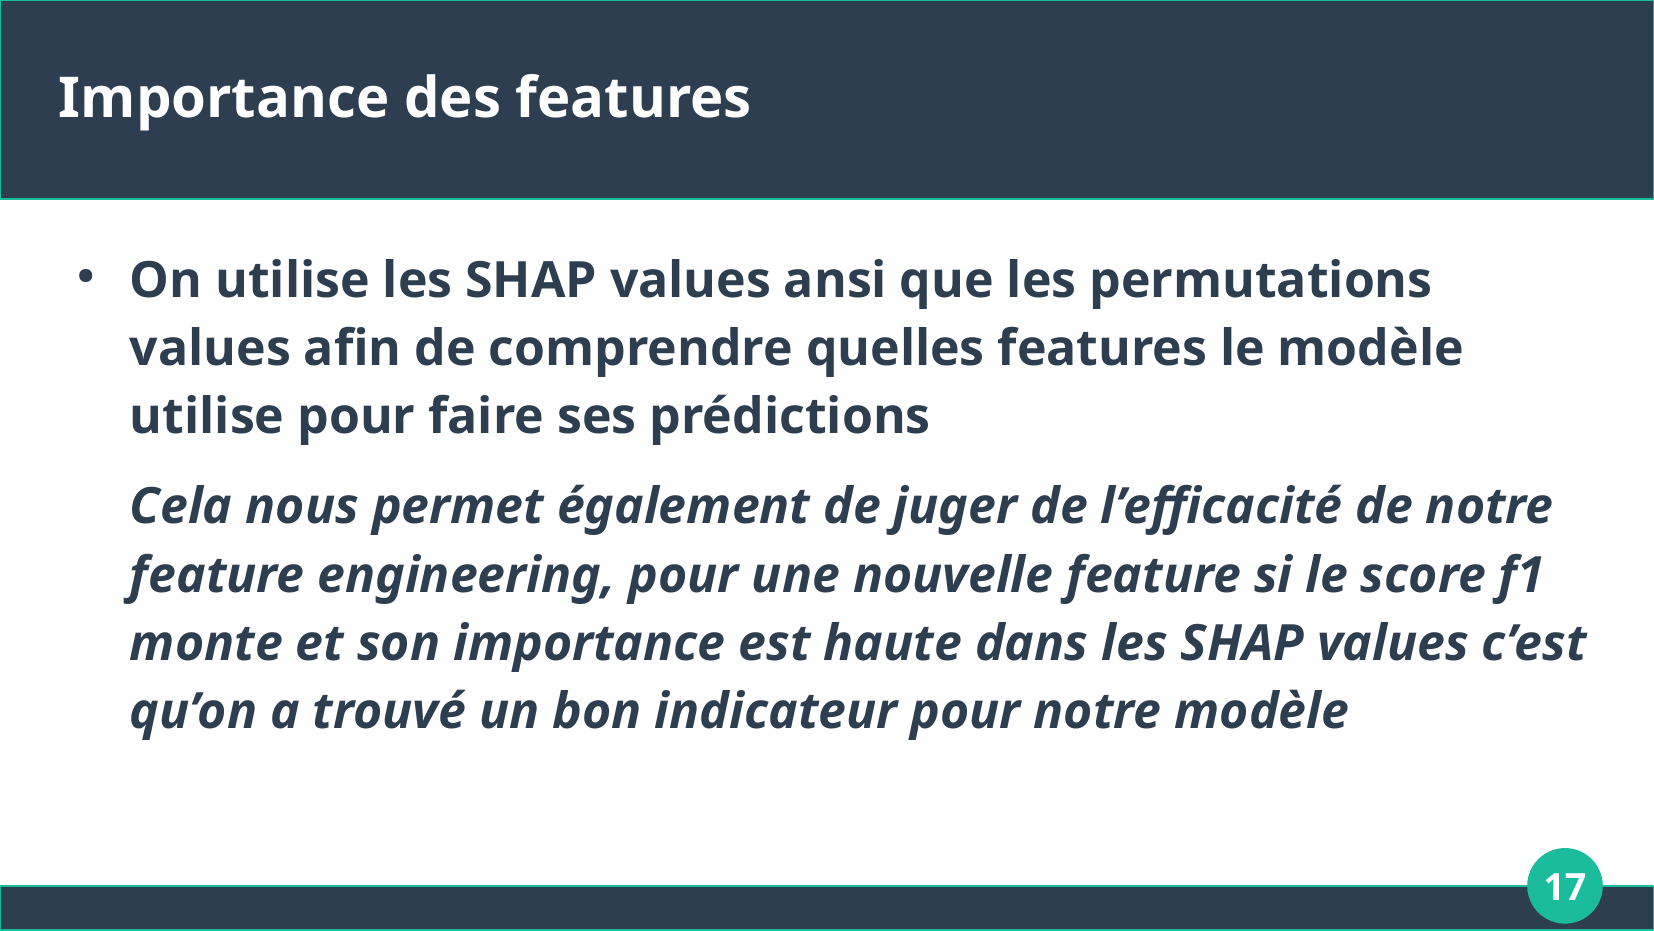

# Importance des features
On utilise les SHAP values ansi que les permutations values afin de comprendre quelles features le modèle utilise pour faire ses prédictions
Cela nous permet également de juger de l’efficacité de notre feature engineering, pour une nouvelle feature si le score f1 monte et son importance est haute dans les SHAP values c’est qu’on a trouvé un bon indicateur pour notre modèle
17